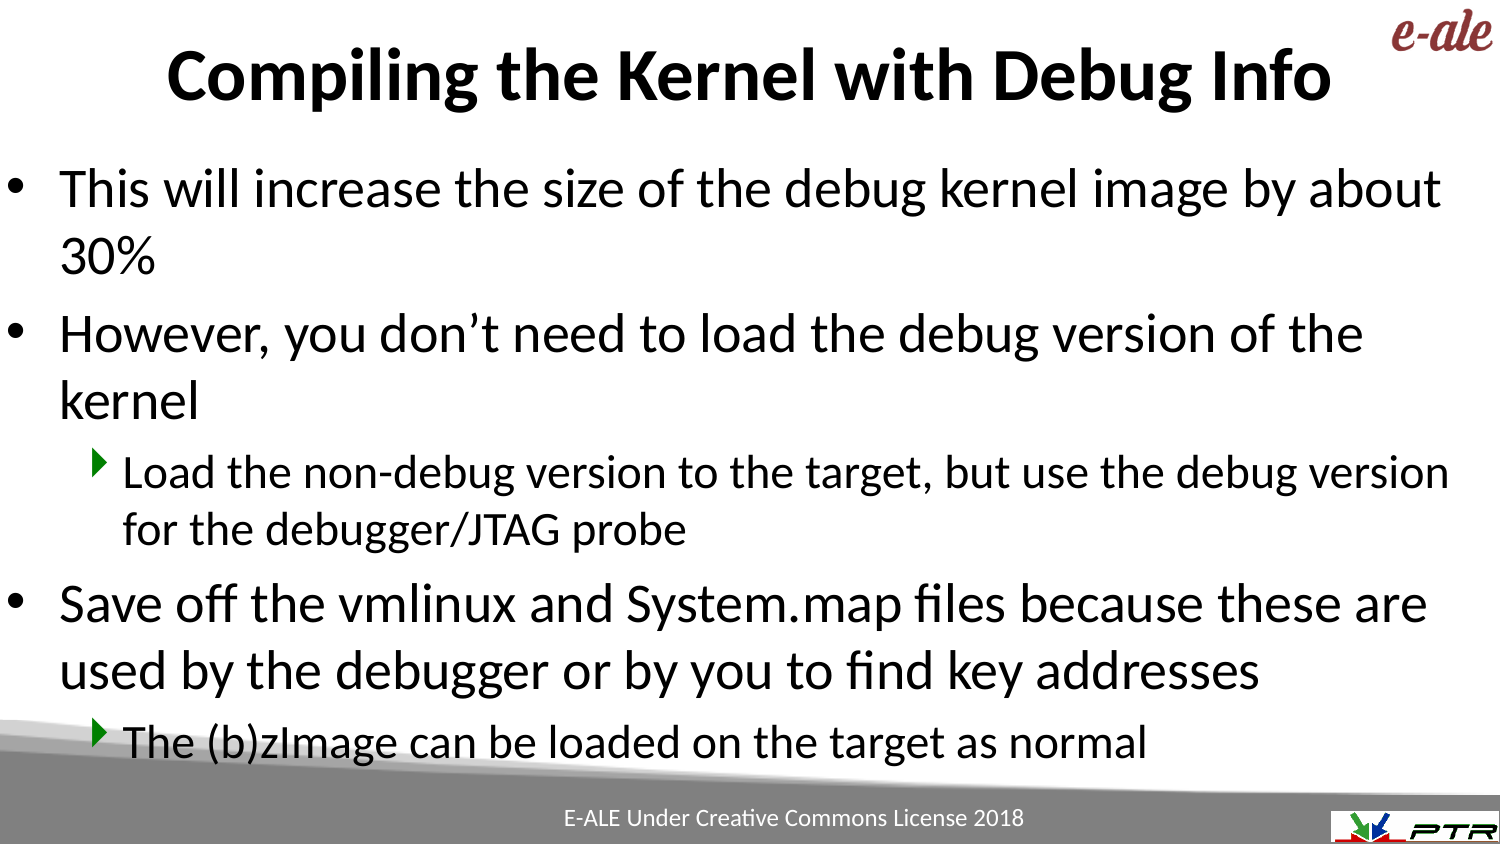

# Compiling the Kernel with Debug Info
This will increase the size of the debug kernel image by about 30%
However, you don’t need to load the debug version of the kernel
Load the non-debug version to the target, but use the debug version for the debugger/JTAG probe
Save off the vmlinux and System.map files because these are used by the debugger or by you to find key addresses
The (b)zImage can be loaded on the target as normal